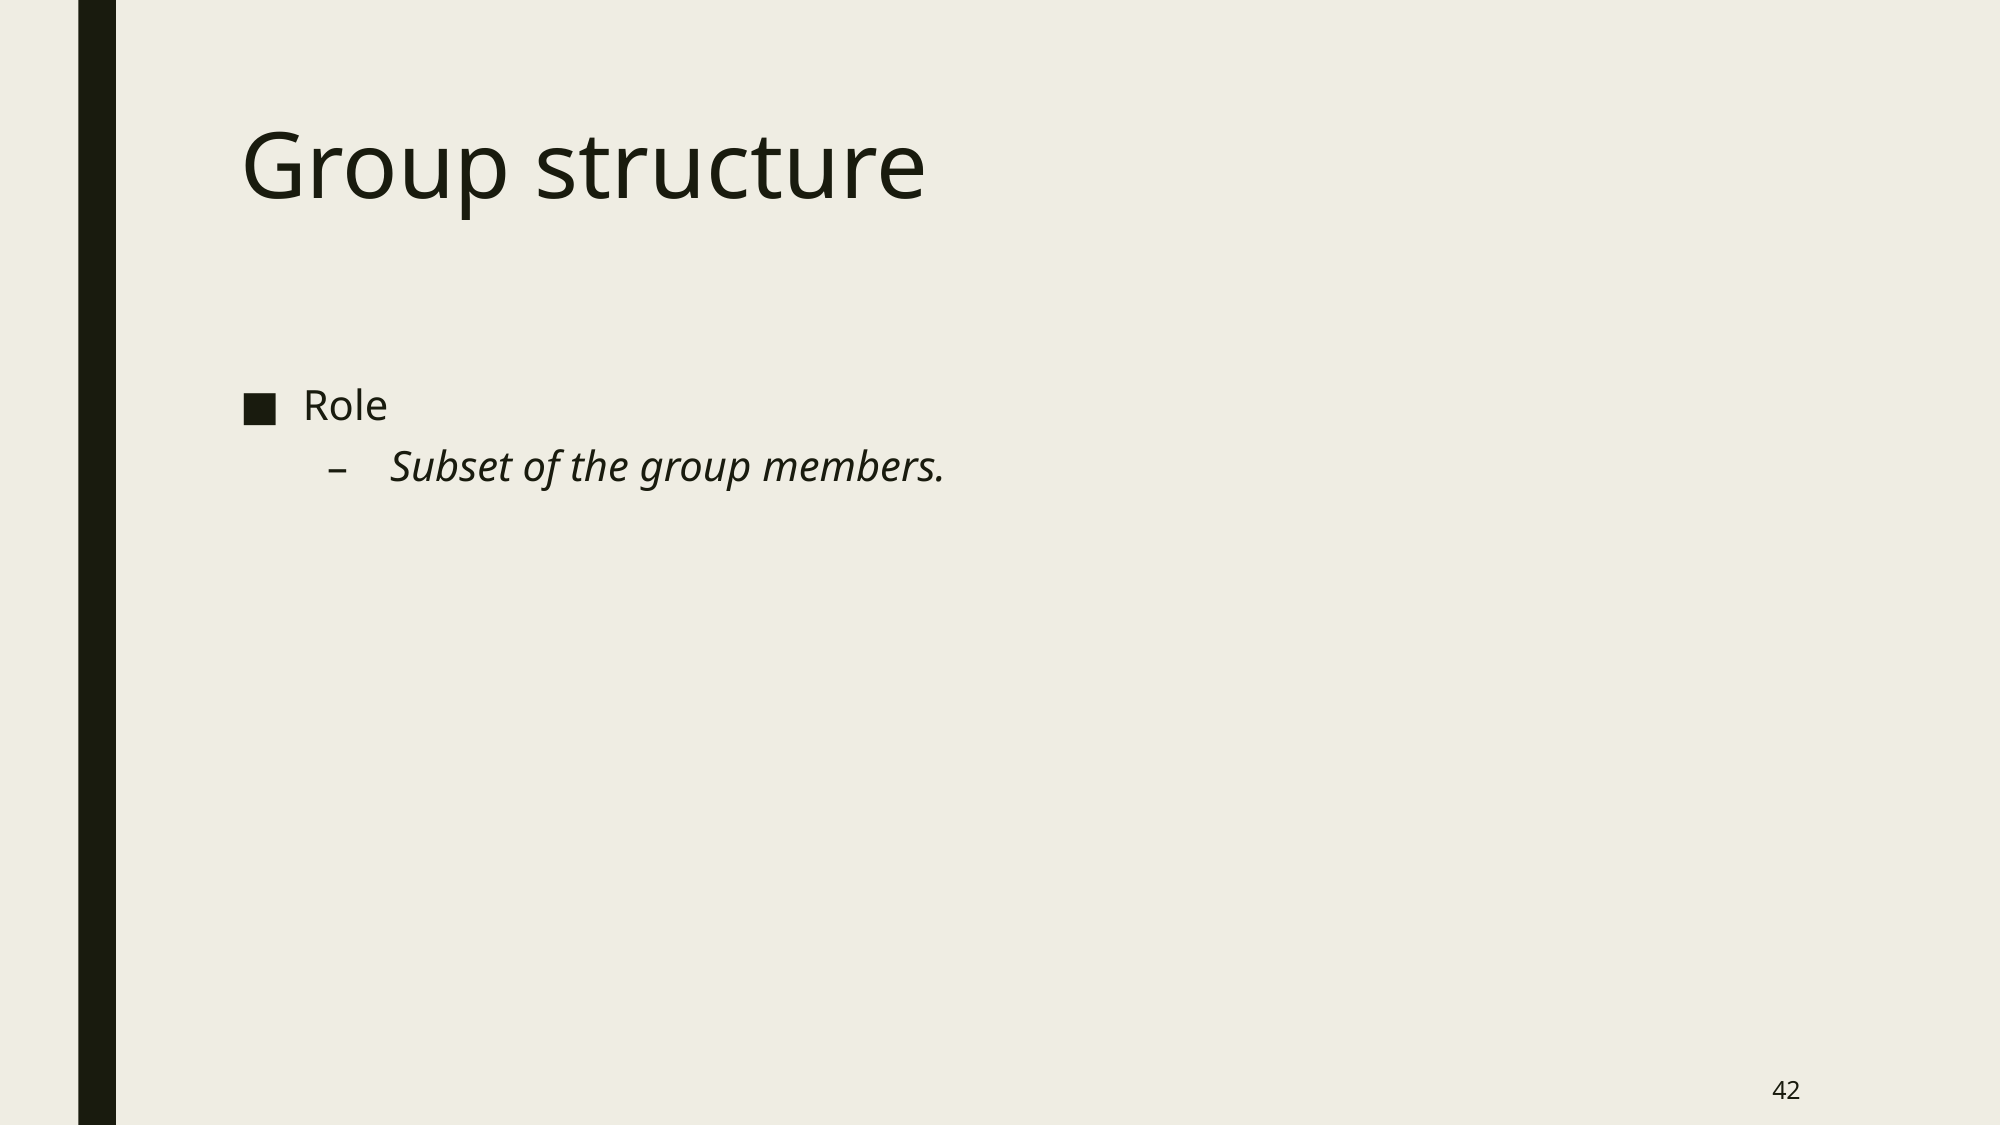

# Group structure
Role
Subset of the group members.